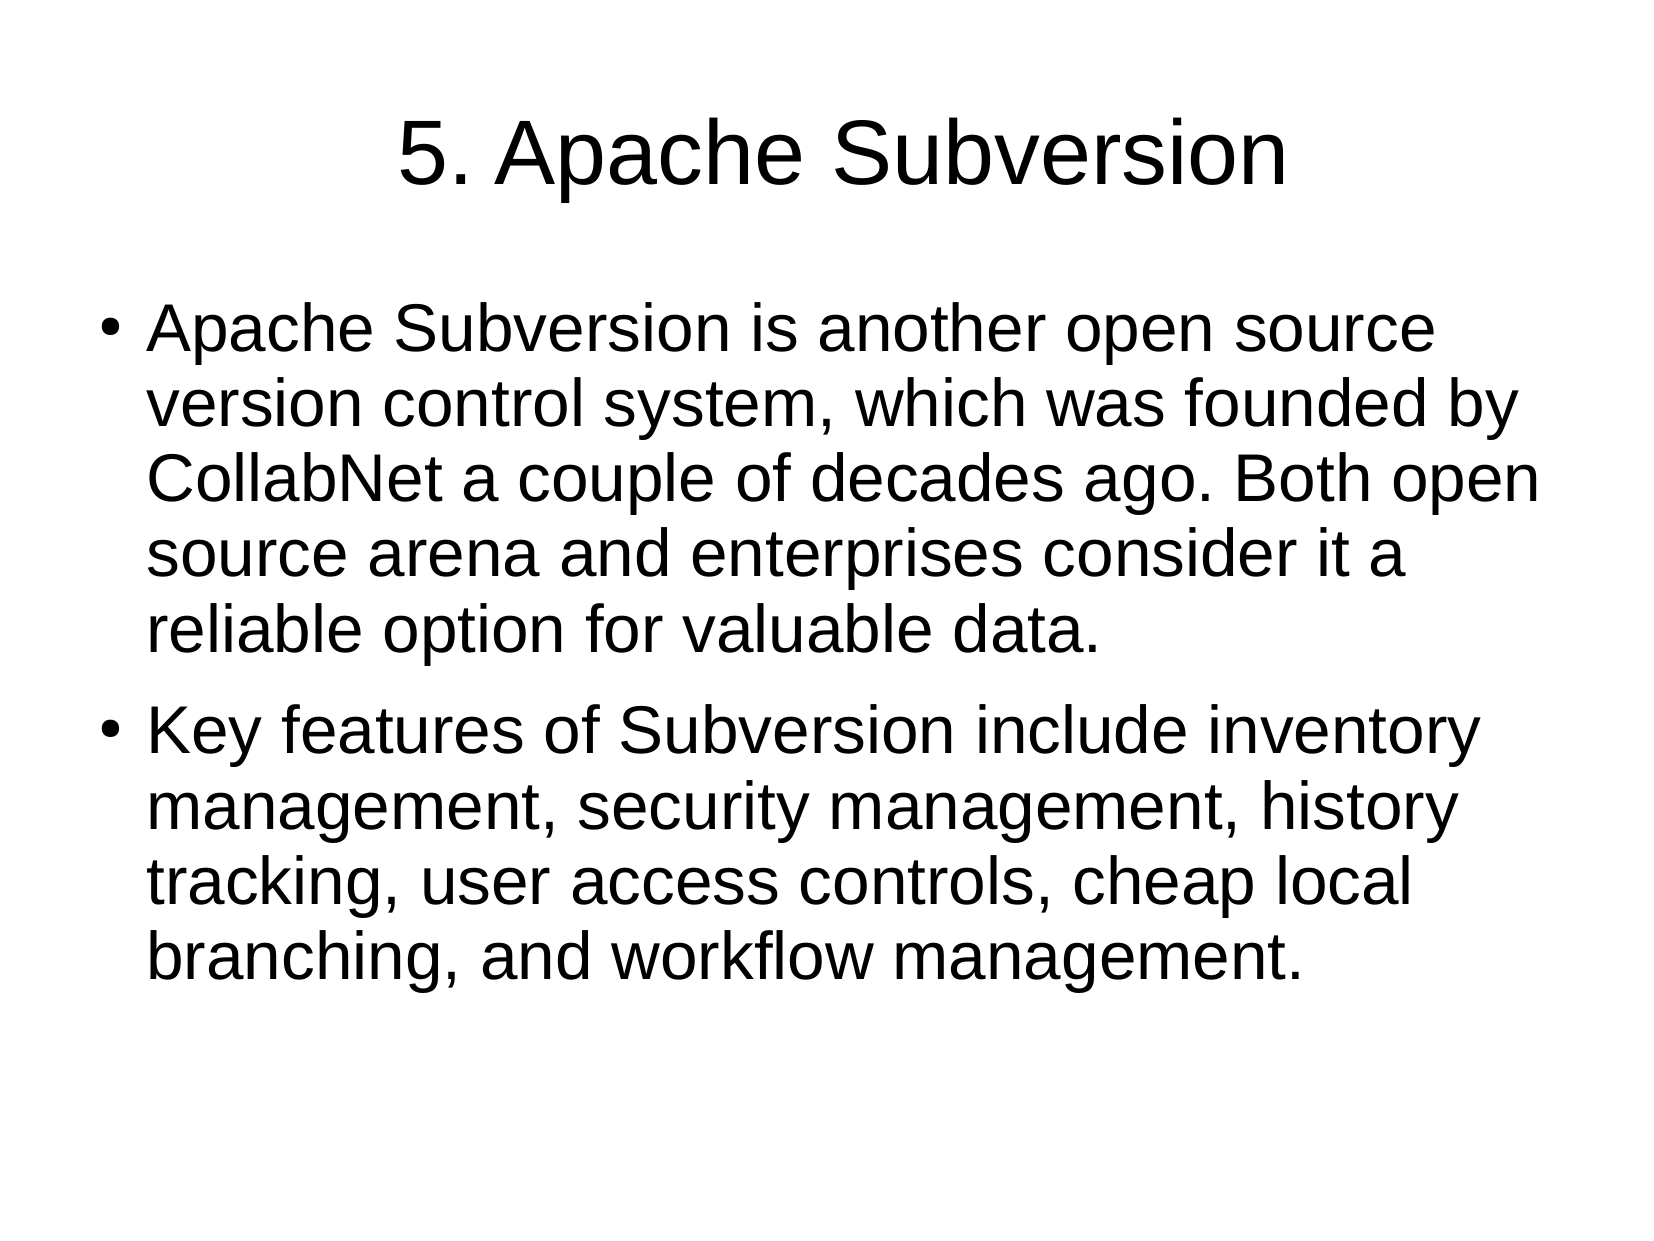

# 5. Apache Subversion
Apache Subversion is another open source version control system, which was founded by CollabNet a couple of decades ago. Both open source arena and enterprises consider it a reliable option for valuable data.
Key features of Subversion include inventory management, security management, history tracking, user access controls, cheap local branching, and workflow management.